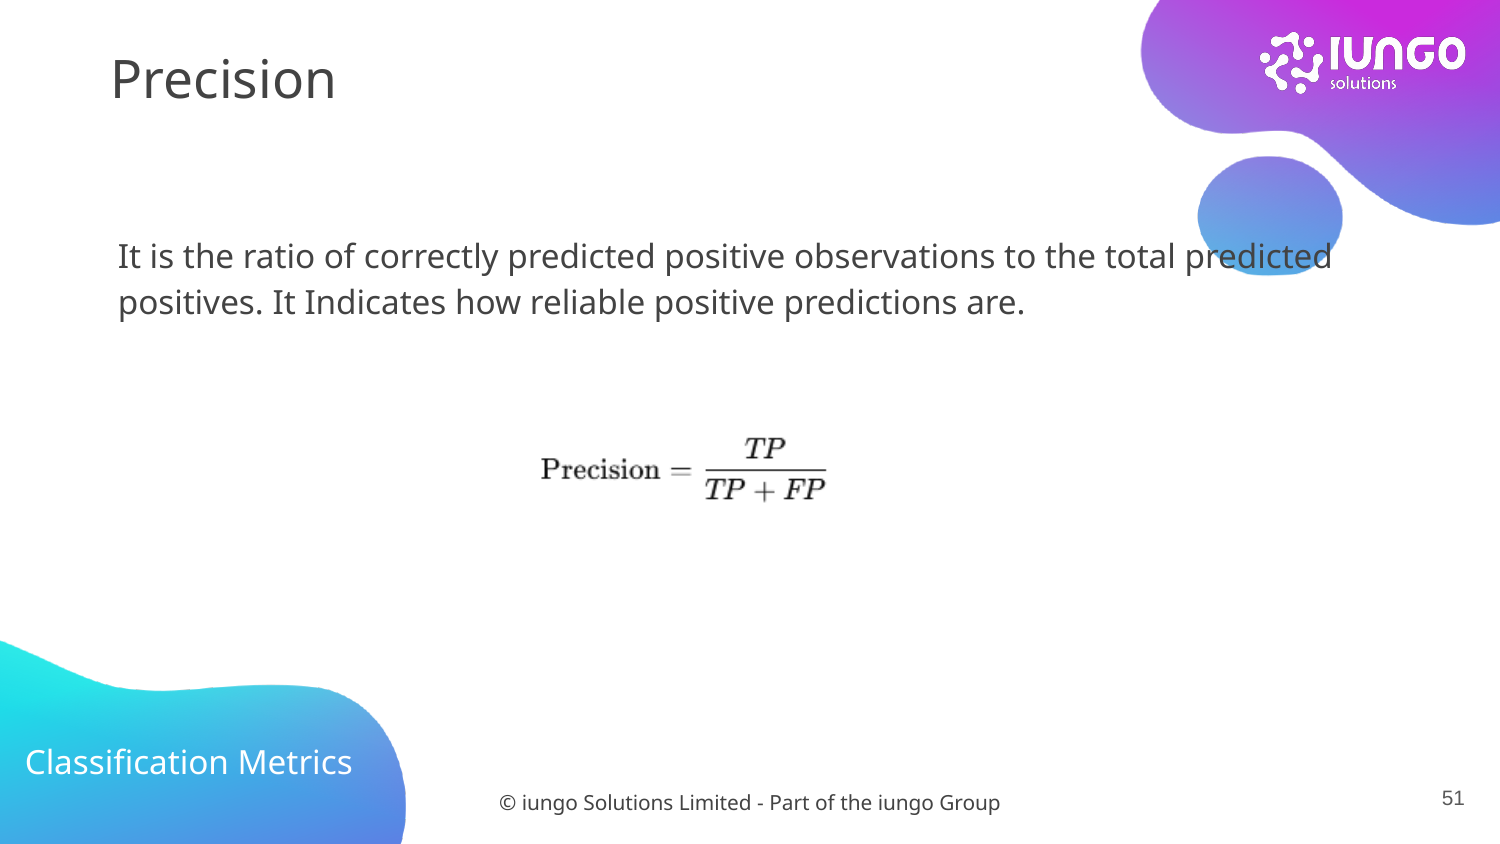

# Precision
It is the ratio of correctly predicted positive observations to the total predicted positives. It Indicates how reliable positive predictions are.
Classification Metrics